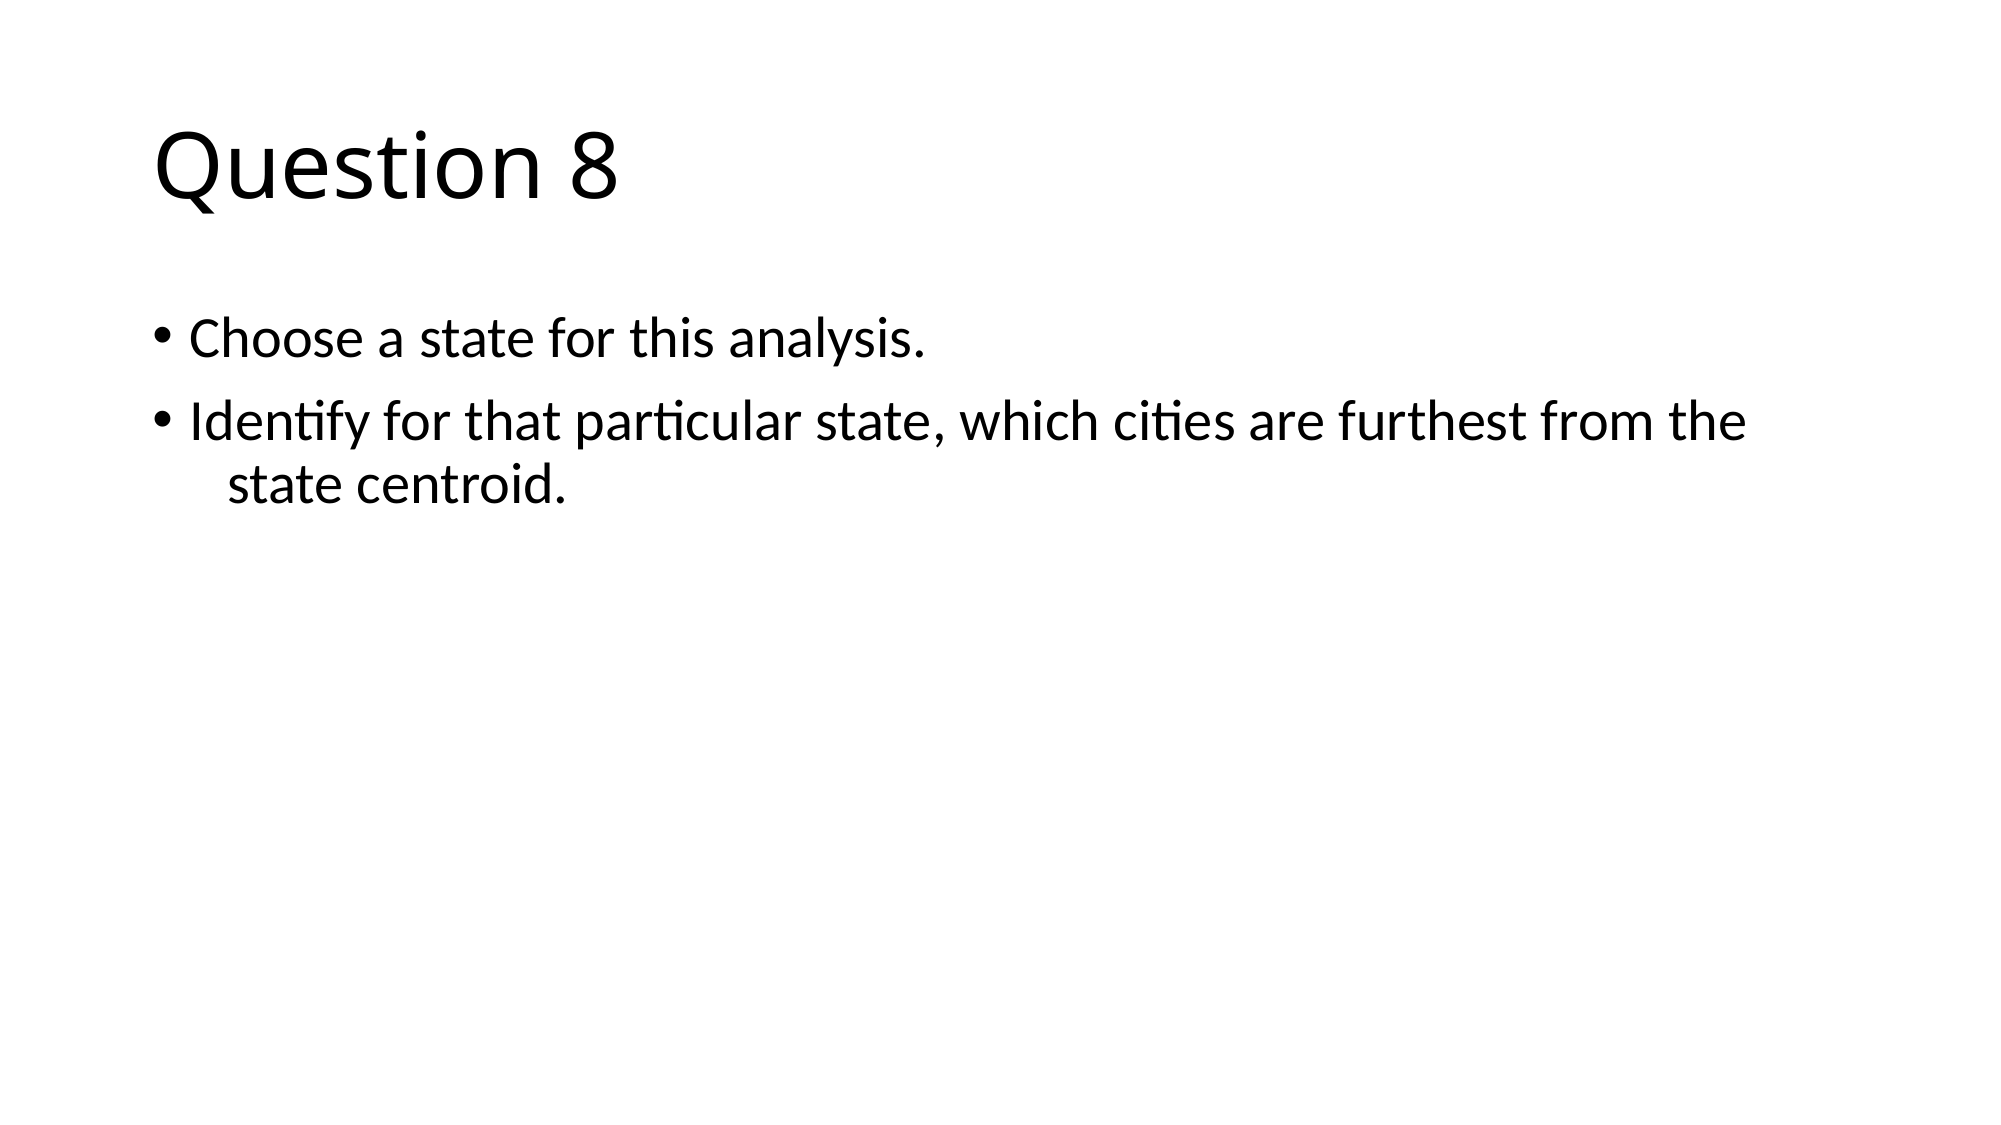

# Question 8
Choose a state for this analysis.
Identify for that particular state, which cities are furthest from the state centroid.